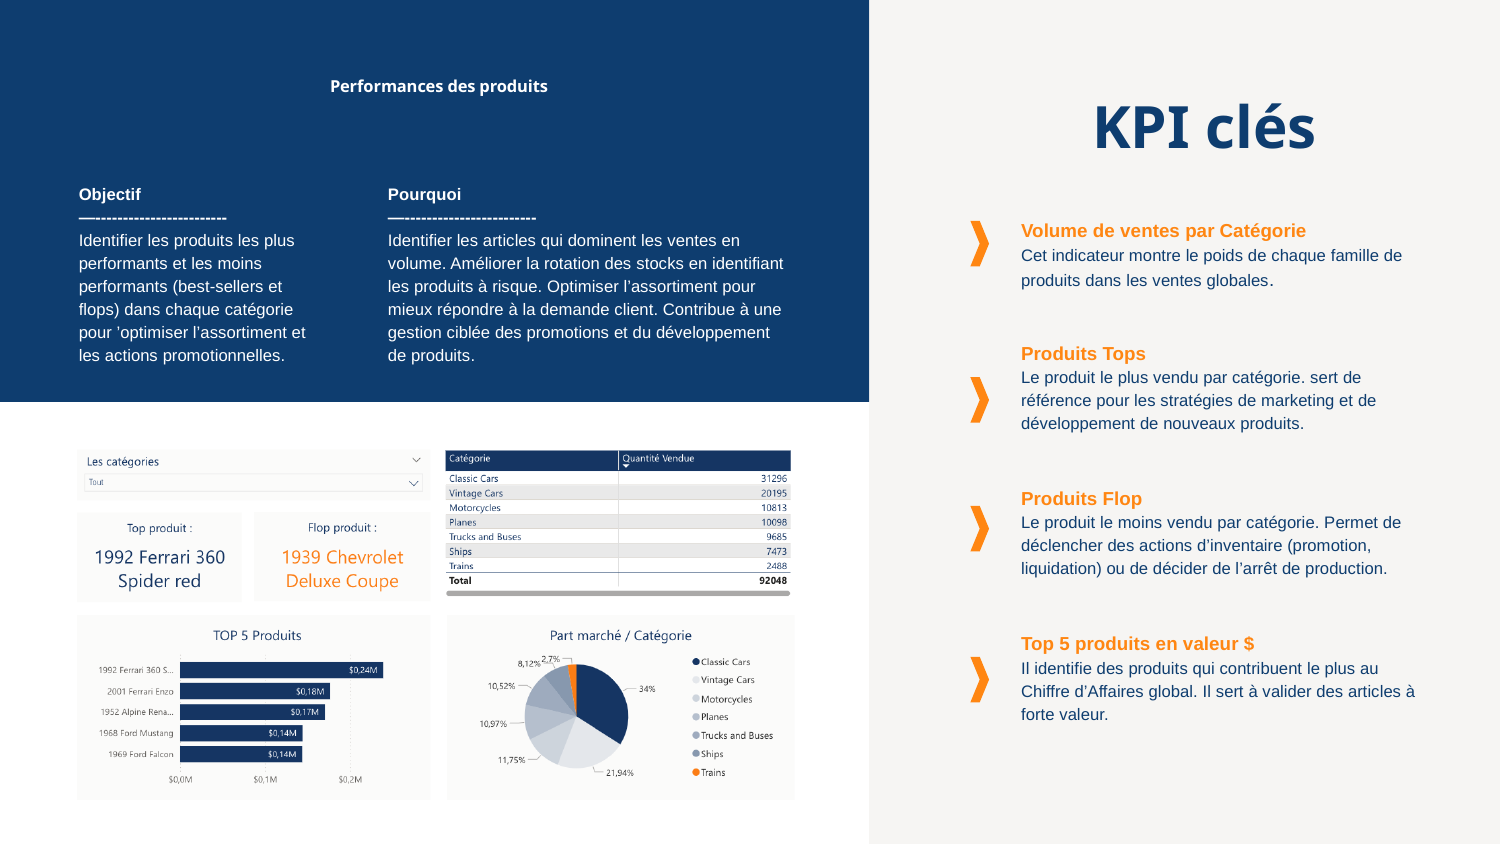

# Performances des produits
KPI clés
Objectif
—------------------------
Identifier les produits les plus performants et les moins performants (best-sellers et flops) dans chaque catégorie pour ’optimiser l’assortiment et les actions promotionnelles.
Pourquoi
—------------------------
Identifier les articles qui dominent les ventes en volume. Améliorer la rotation des stocks en identifiant les produits à risque. Optimiser l’assortiment pour mieux répondre à la demande client. Contribue à une gestion ciblée des promotions et du développement de produits.
Volume de ventes par Catégorie
Cet indicateur montre le poids de chaque famille de produits dans les ventes globales.
Produits Tops
Le produit le plus vendu par catégorie. sert de référence pour les stratégies de marketing et de développement de nouveaux produits.
Produits Flop
Le produit le moins vendu par catégorie. Permet de déclencher des actions d’inventaire (promotion, liquidation) ou de décider de l’arrêt de production.
Top 5 produits en valeur $
Il identifie des produits qui contribuent le plus au Chiffre d’Affaires global. Il sert à valider des articles à forte valeur.